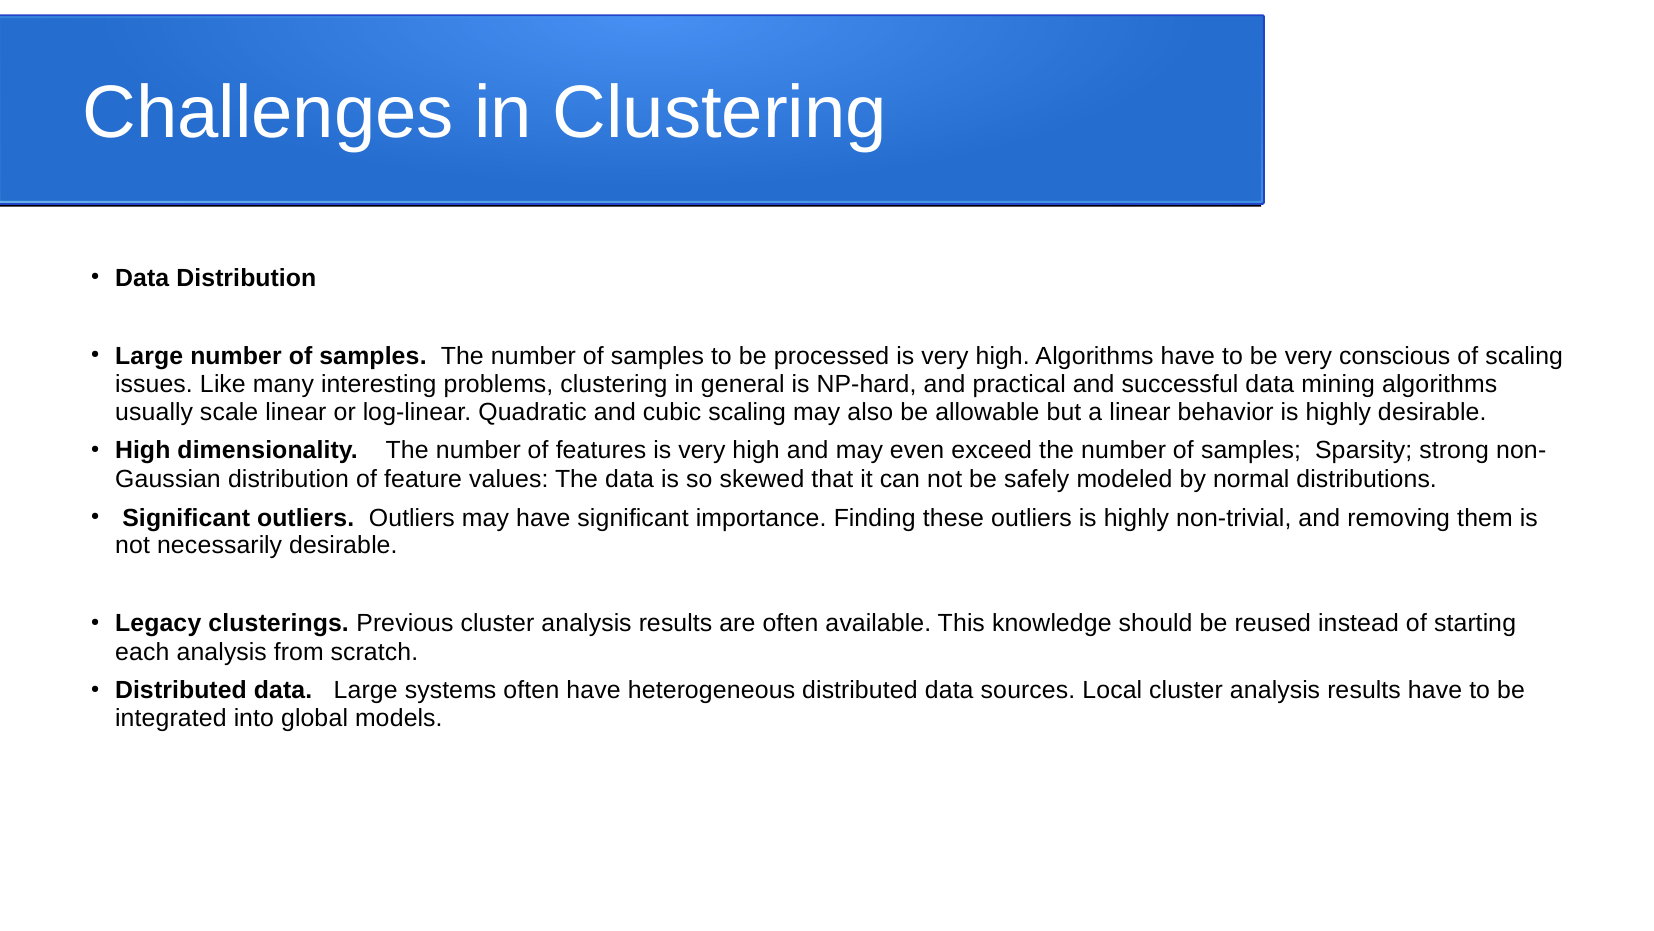

# Challenges in Clustering
Data Distribution
Large number of samples. The number of samples to be processed is very high. Algorithms have to be very conscious of scaling issues. Like many interesting problems, clustering in general is NP-hard, and practical and successful data mining algorithms usually scale linear or log-linear. Quadratic and cubic scaling may also be allowable but a linear behavior is highly desirable.
High dimensionality. The number of features is very high and may even exceed the number of samples; Sparsity; strong non-Gaussian distribution of feature values: The data is so skewed that it can not be safely modeled by normal distributions.
 Significant outliers. Outliers may have significant importance. Finding these outliers is highly non-trivial, and removing them is not necessarily desirable.
Legacy clusterings. Previous cluster analysis results are often available. This knowledge should be reused instead of starting each analysis from scratch.
Distributed data. Large systems often have heterogeneous distributed data sources. Local cluster analysis results have to be integrated into global models.